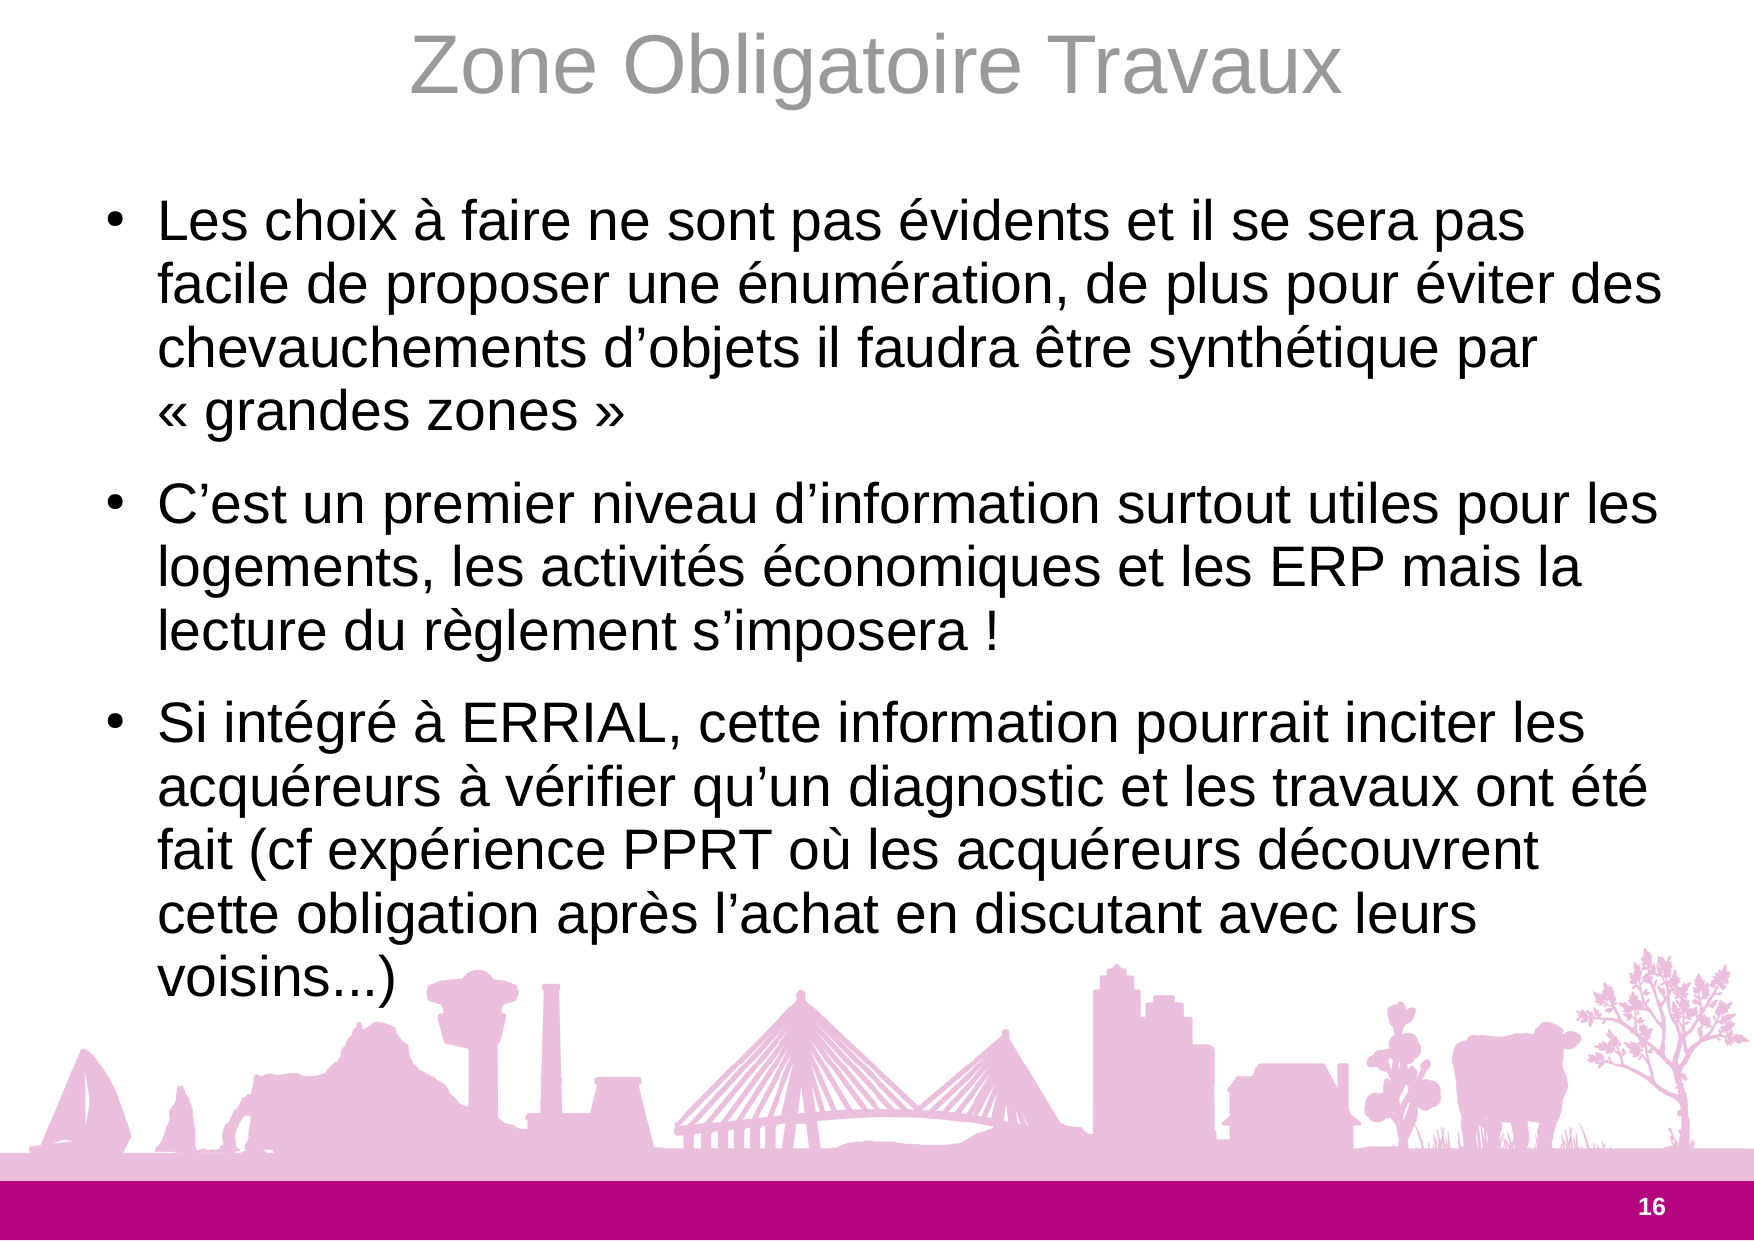

# Zone Obligatoire Travaux
Les choix à faire ne sont pas évidents et il se sera pas facile de proposer une énumération, de plus pour éviter des chevauchements d’objets il faudra être synthétique par « grandes zones »
C’est un premier niveau d’information surtout utiles pour les logements, les activités économiques et les ERP mais la lecture du règlement s’imposera !
Si intégré à ERRIAL, cette information pourrait inciter les acquéreurs à vérifier qu’un diagnostic et les travaux ont été fait (cf expérience PPRT où les acquéreurs découvrent cette obligation après l’achat en discutant avec leurs voisins...)
16